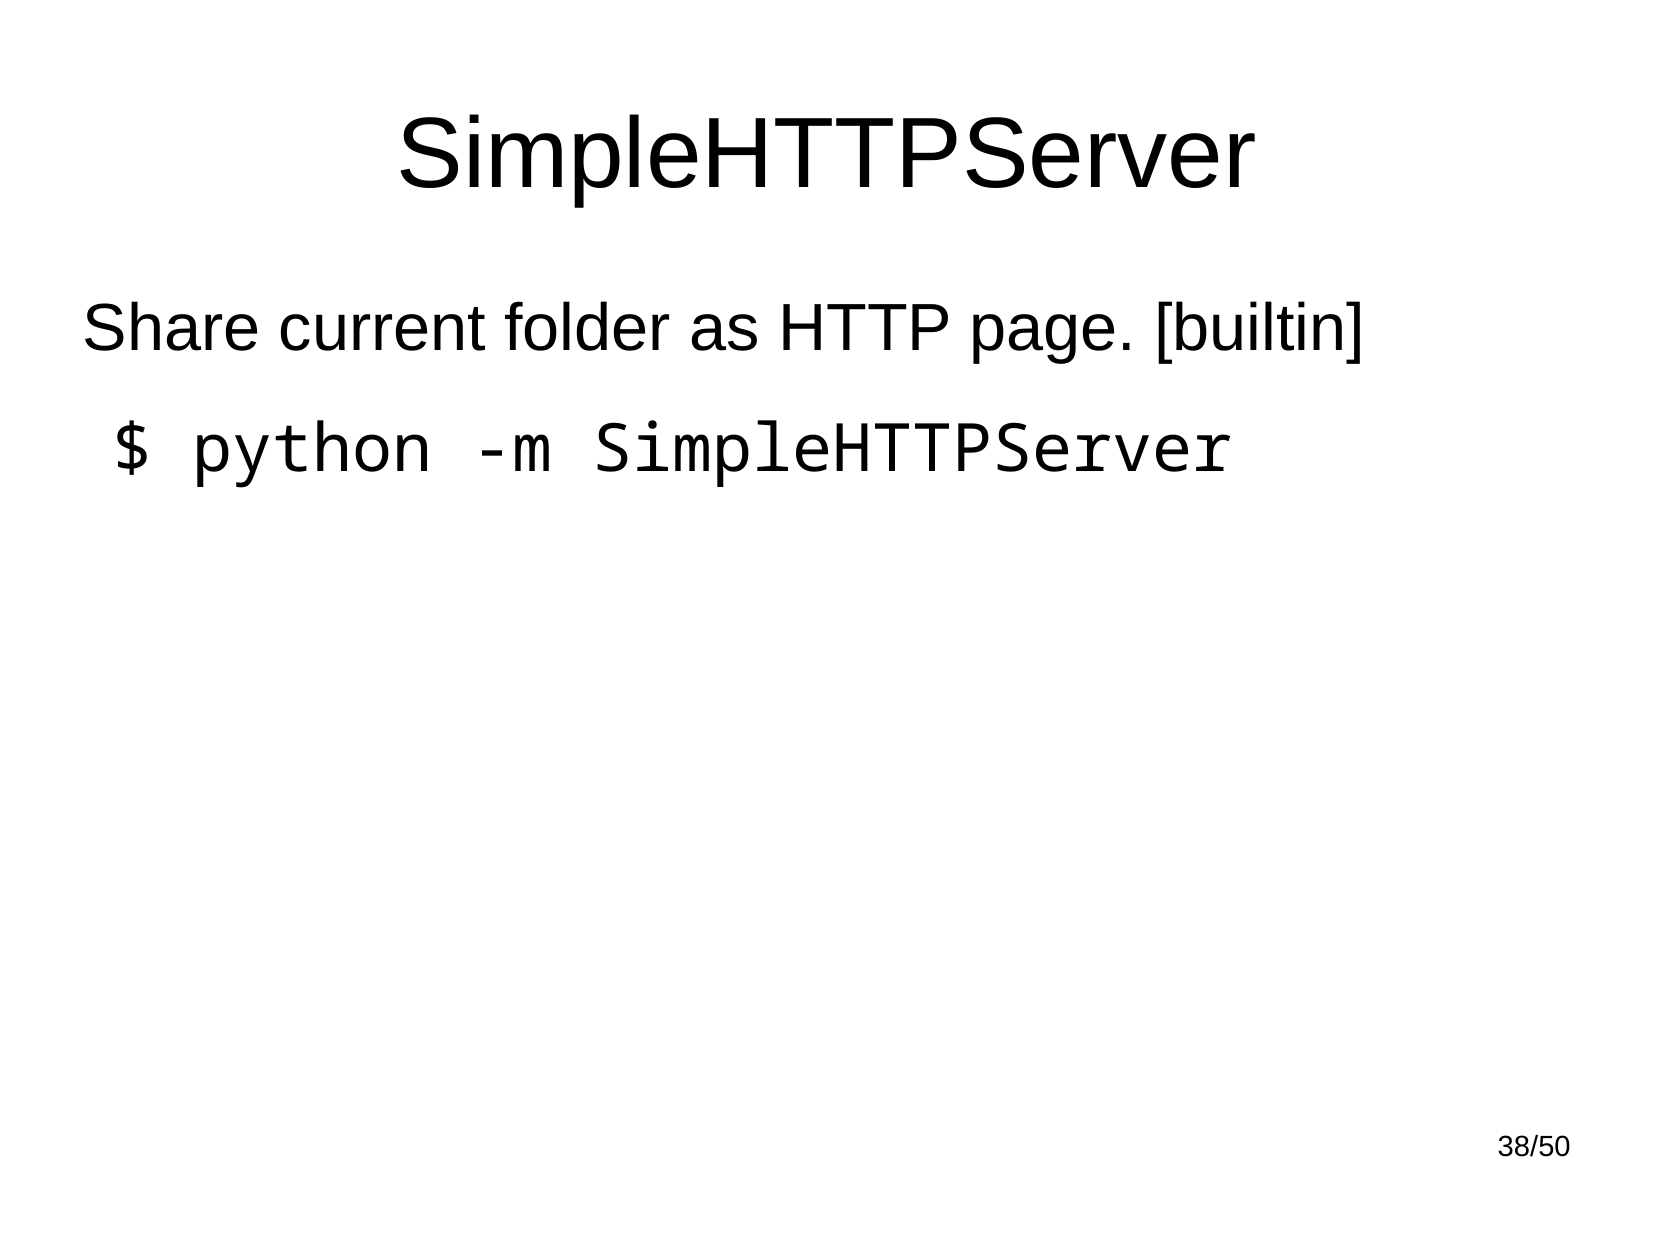

# SimpleHTTPServer
Share current folder as HTTP page. [builtin]
$ python -m SimpleHTTPServer
38